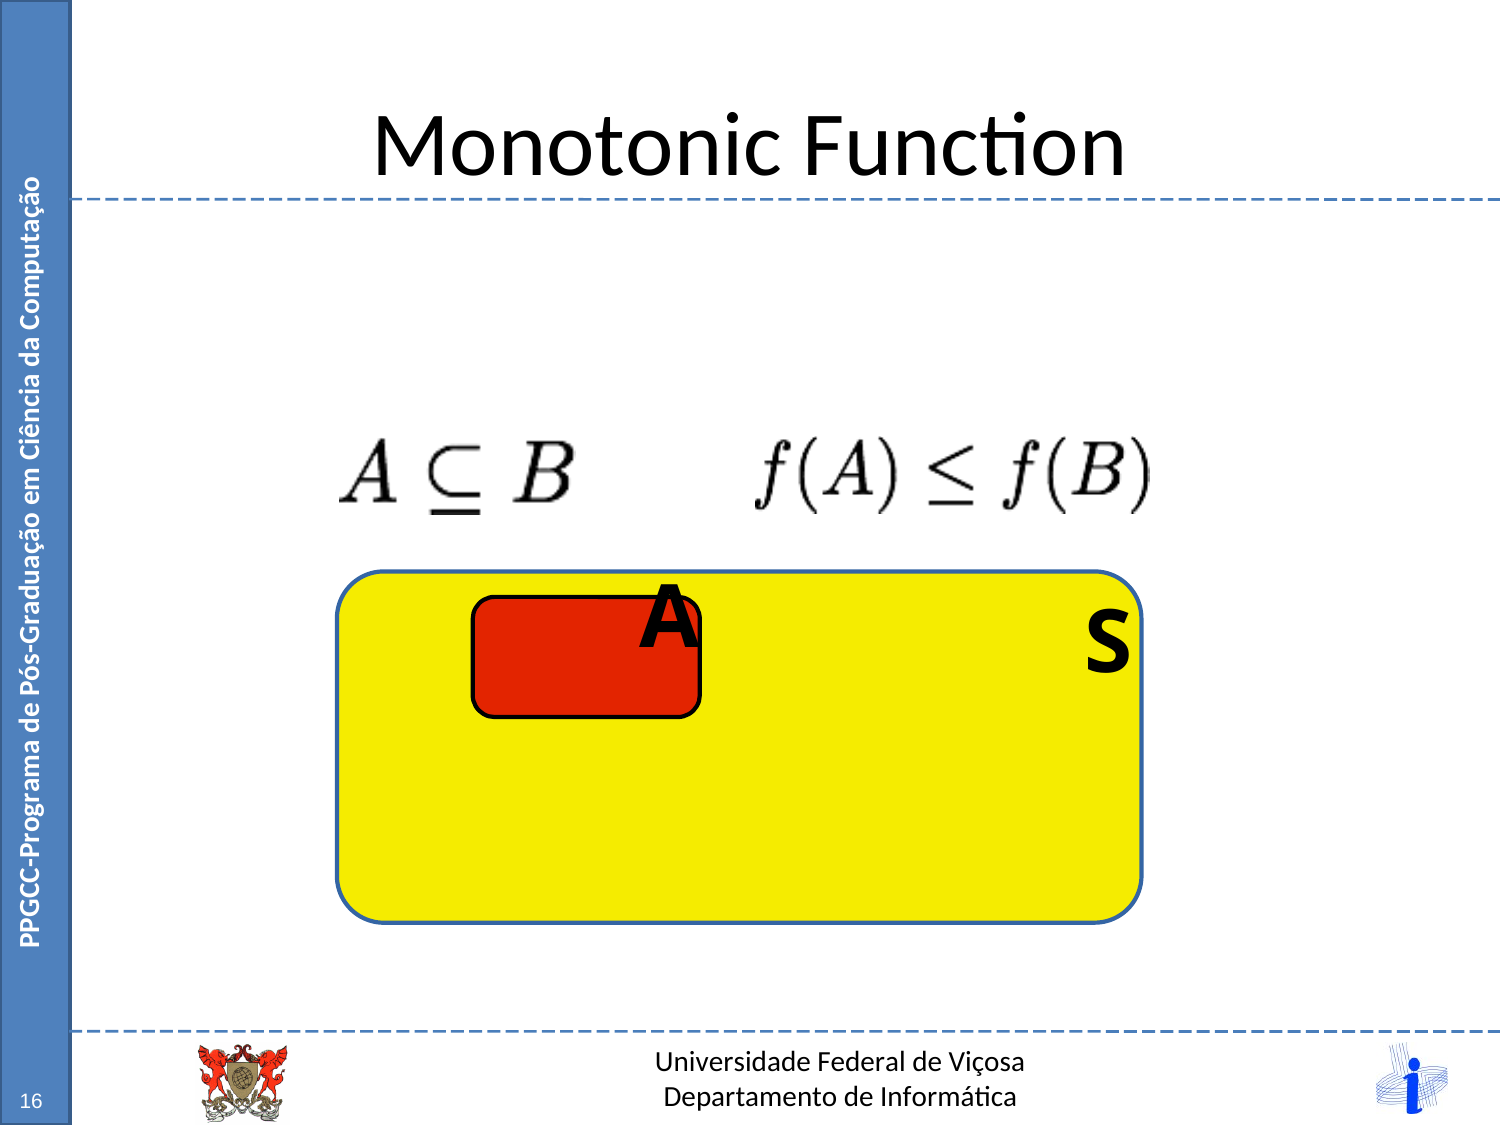

Monotonic Function
PPGCC-Programa de Pós-Graduação em Ciência da Computação
A
S
Universidade Federal de Viçosa
Departamento de Informática
Universidade Federal de Viçosa
Departamento de Informática
16